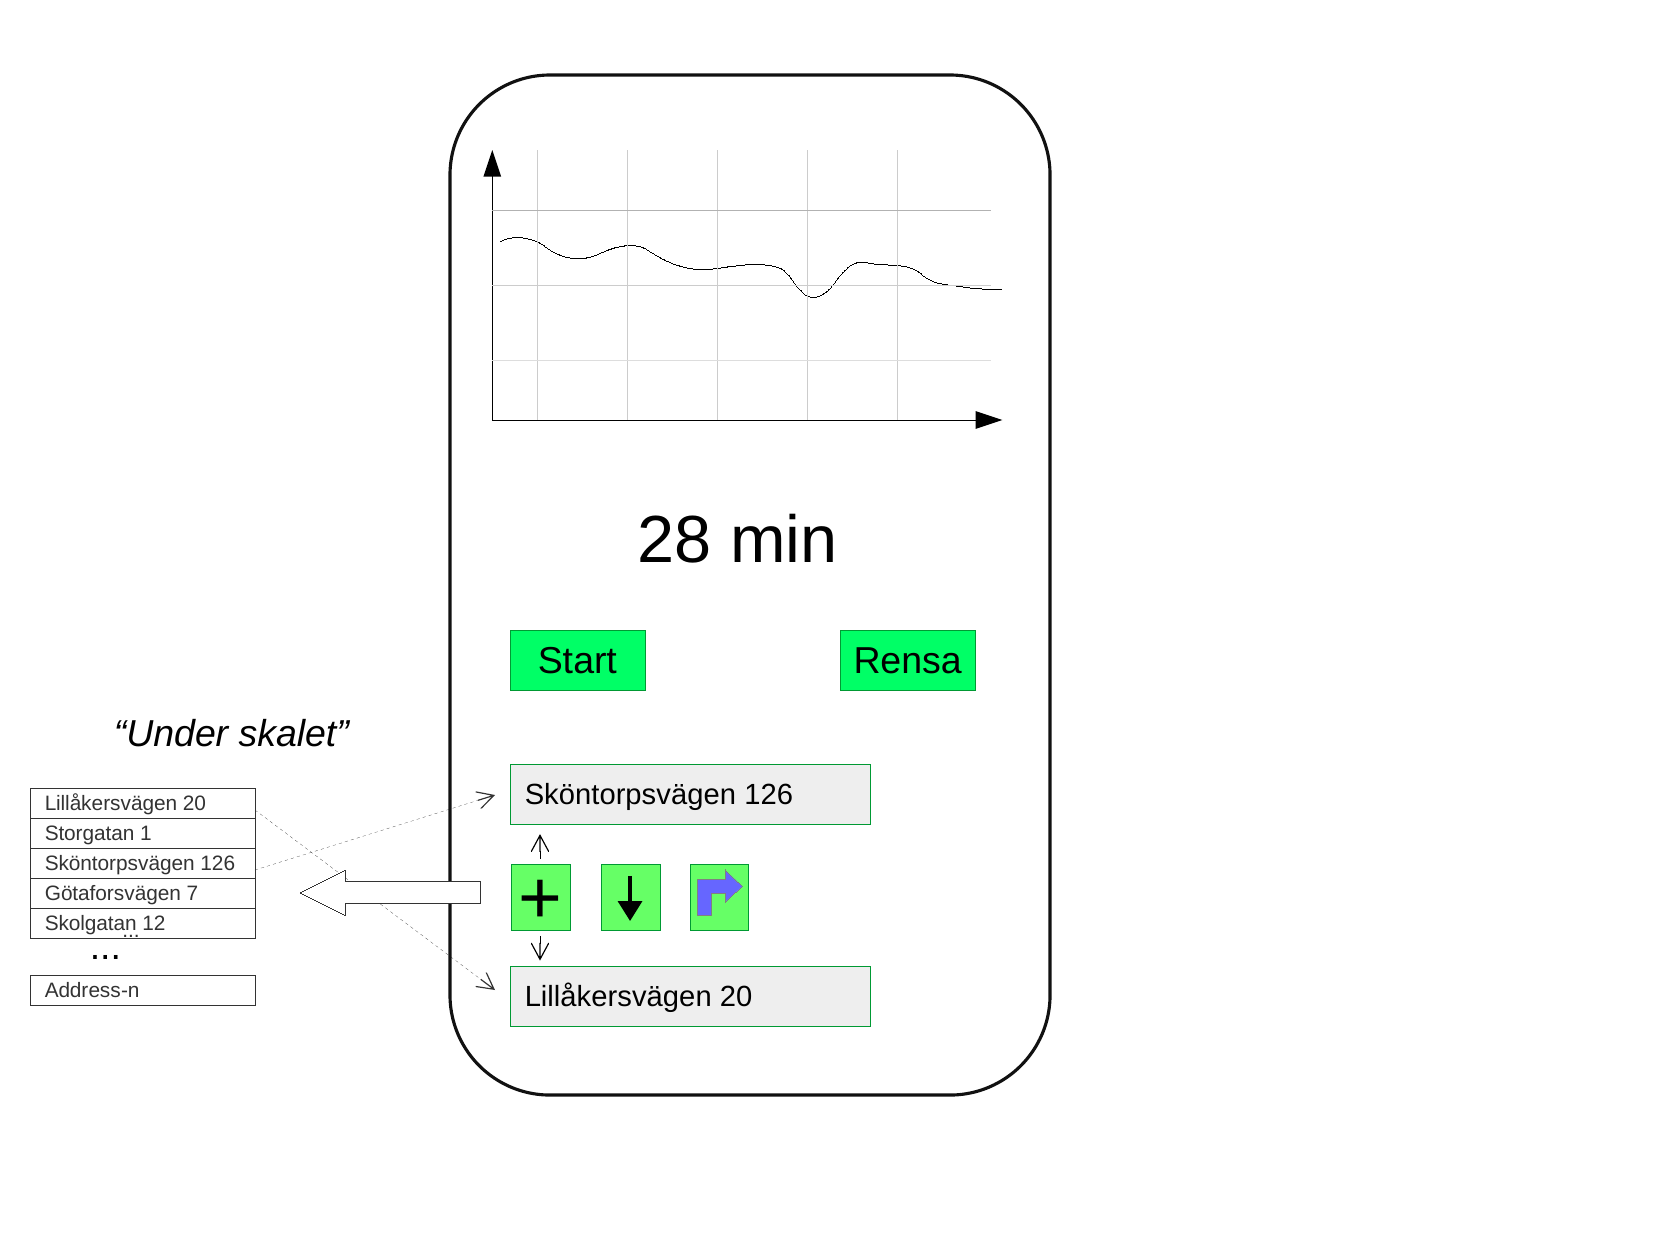

28 min
Start
Rensa
“Under skalet”
Sköntorpsvägen 126
Lillåkersvägen 20
Storgatan 1
Sköntorpsvägen 126
+
Götaforsvägen 7
Skolgatan 12
...
...
Lillåkersvägen 20
Address-n